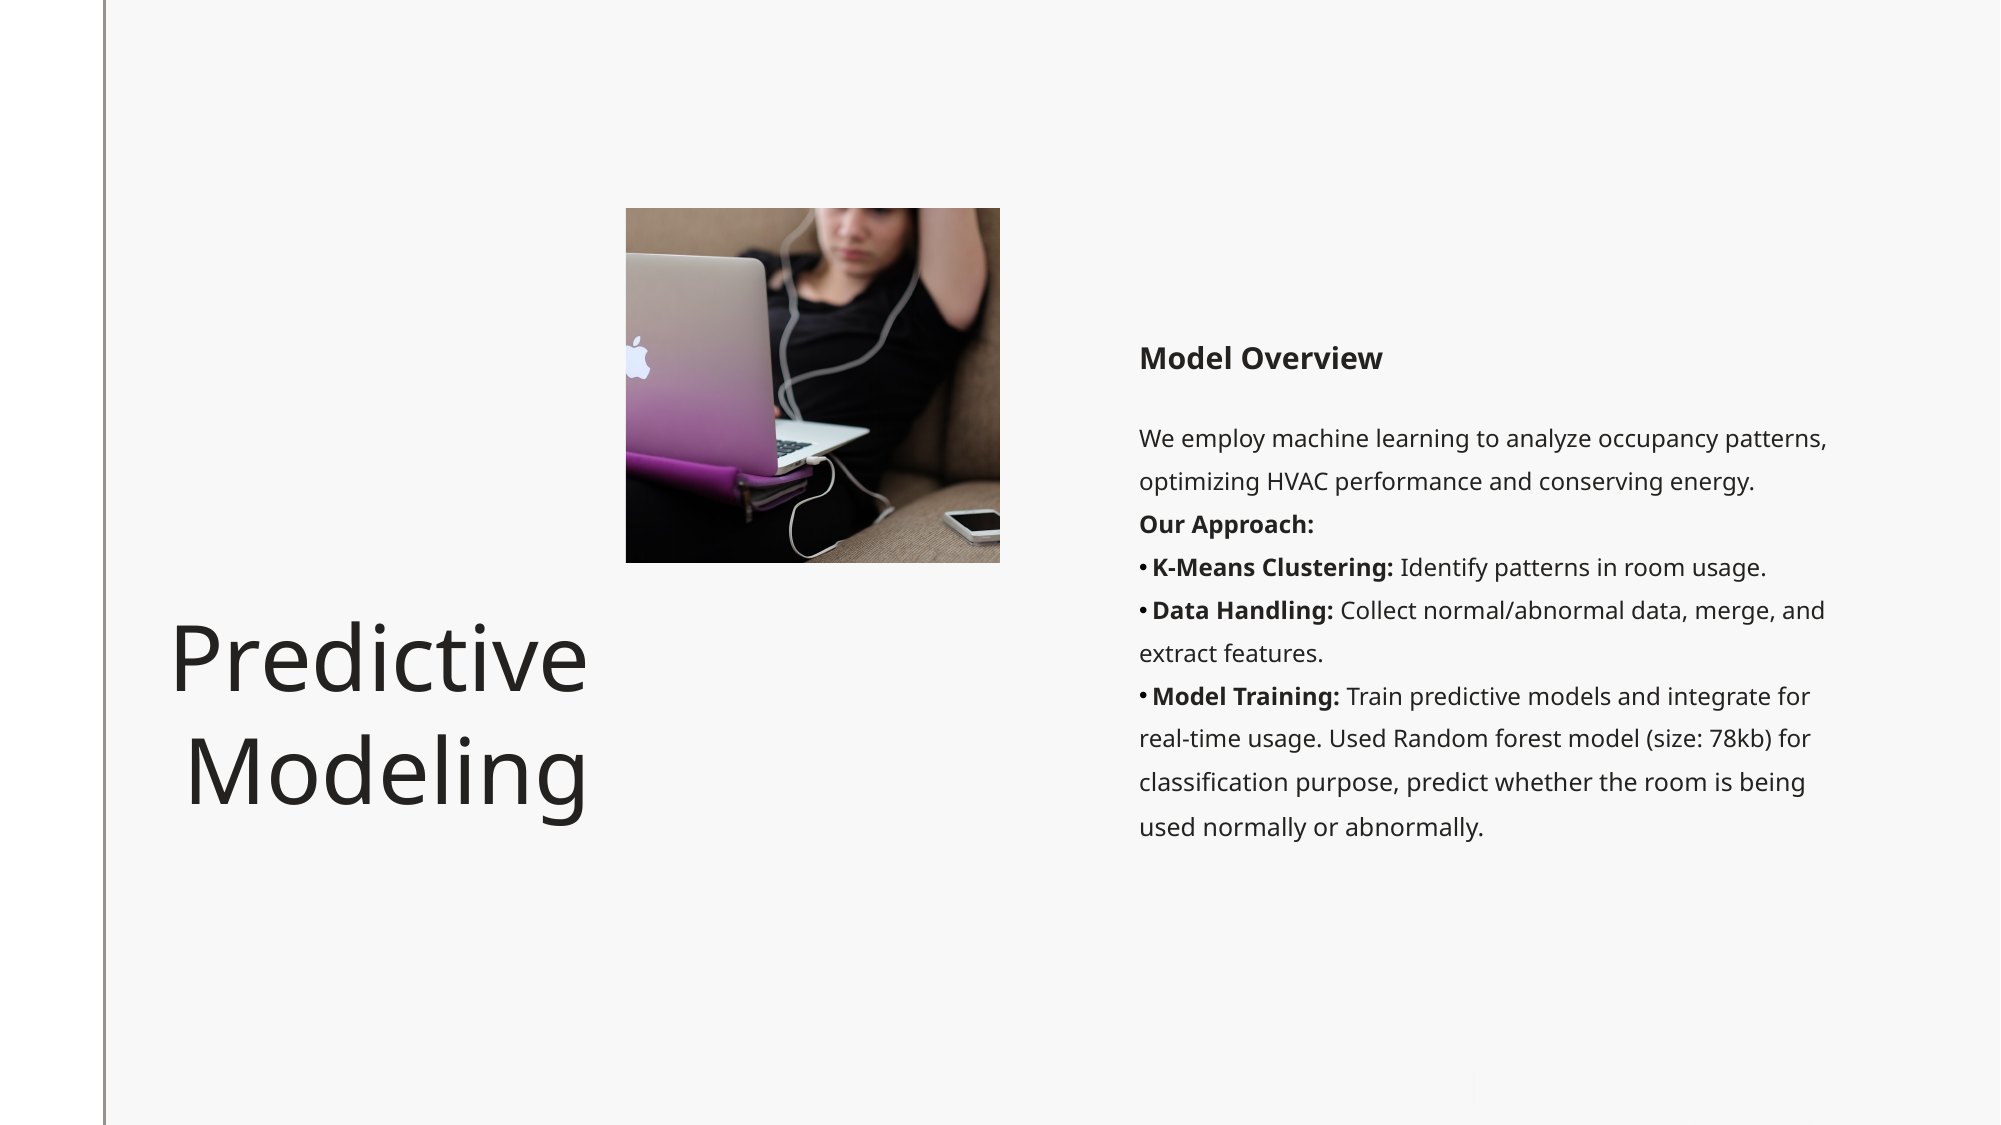

Model Overview
We employ machine learning to analyze occupancy patterns, optimizing HVAC performance and conserving energy.
Our Approach:
 K-Means Clustering: Identify patterns in room usage.
 Data Handling: Collect normal/abnormal data, merge, and extract features.
 Model Training: Train predictive models and integrate for real-time usage. Used Random forest model (size: 78kb) for classification purpose, predict whether the room is being used normally or abnormally.
# Predictive Modeling